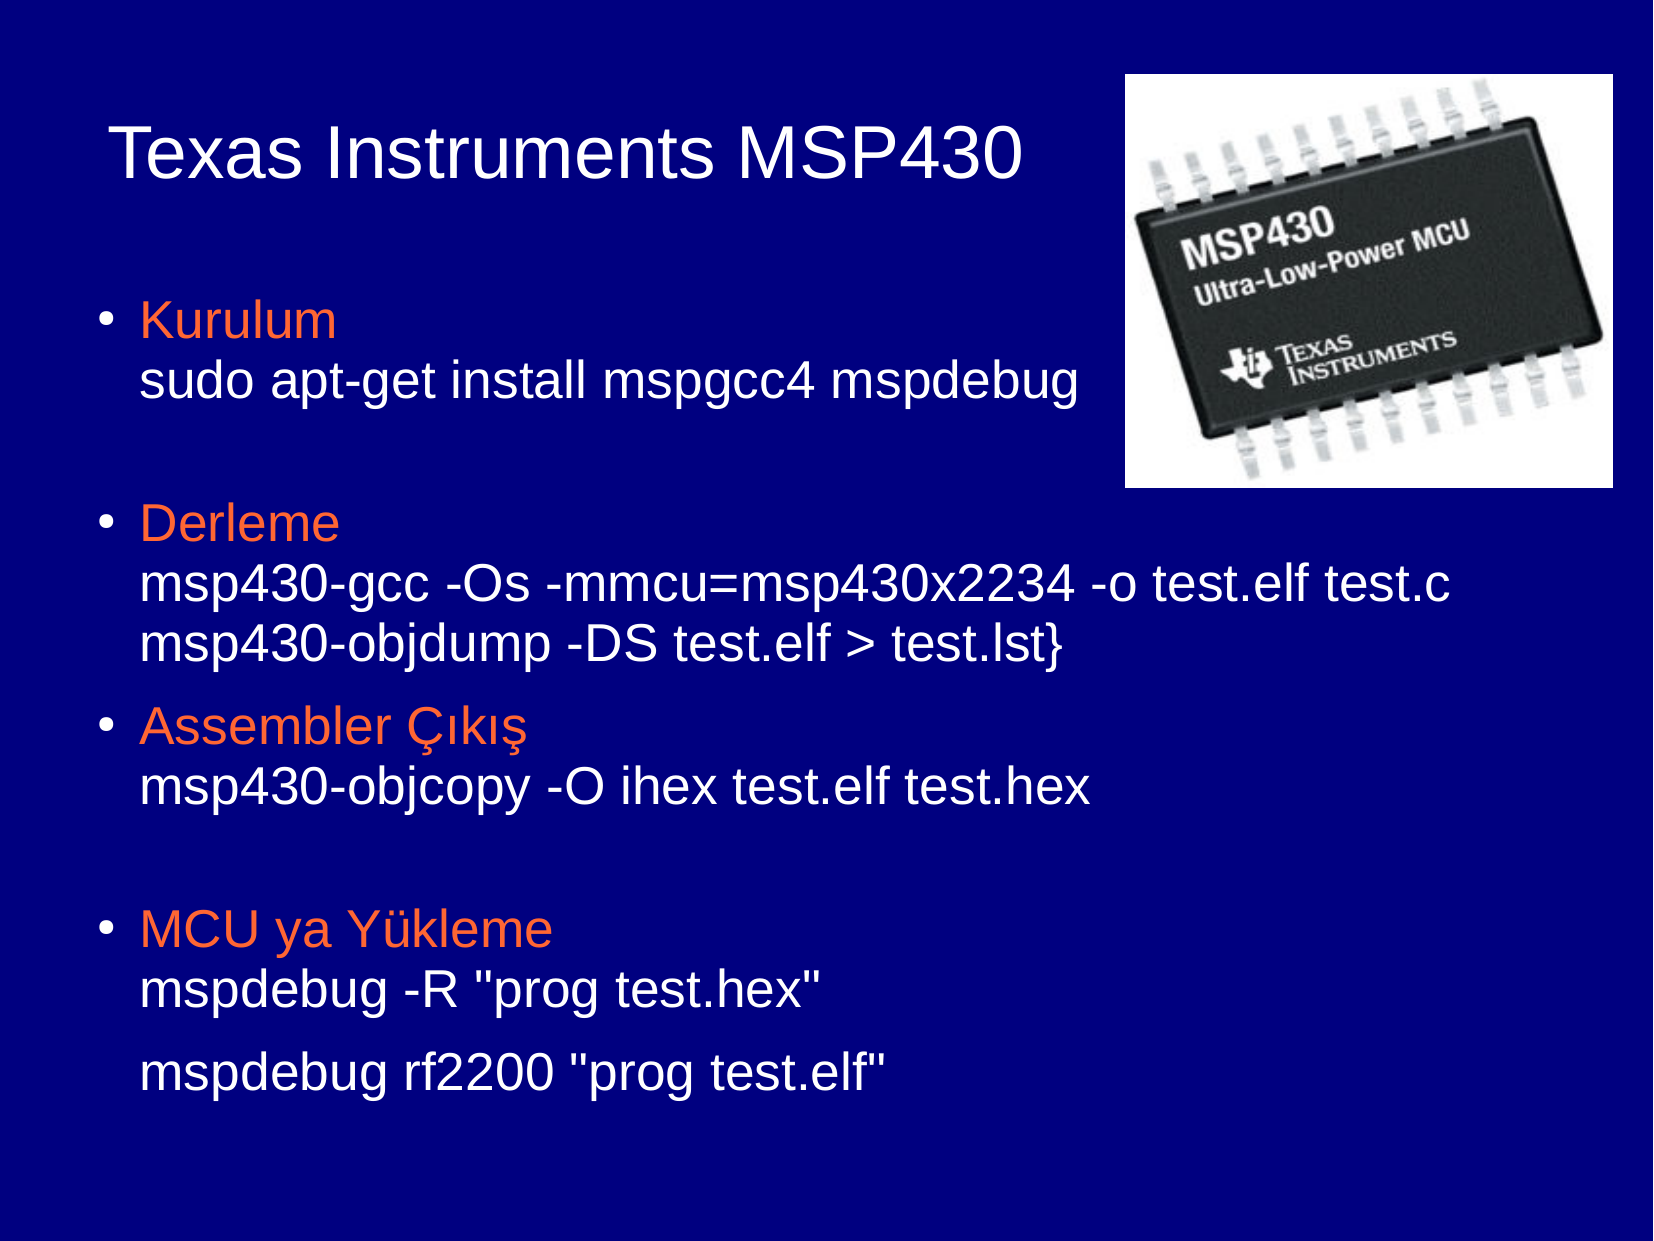

# Texas Instruments MSP430
Kurulum
sudo apt-get install mspgcc4 mspdebug
Derleme
msp430-gcc -Os -mmcu=msp430x2234 -o test.elf test.c
msp430-objdump -DS test.elf > test.lst}
Assembler Çıkış
msp430-objcopy -O ihex test.elf test.hex
MCU ya Yükleme
mspdebug -R "prog test.hex"
mspdebug rf2200 "prog test.elf"